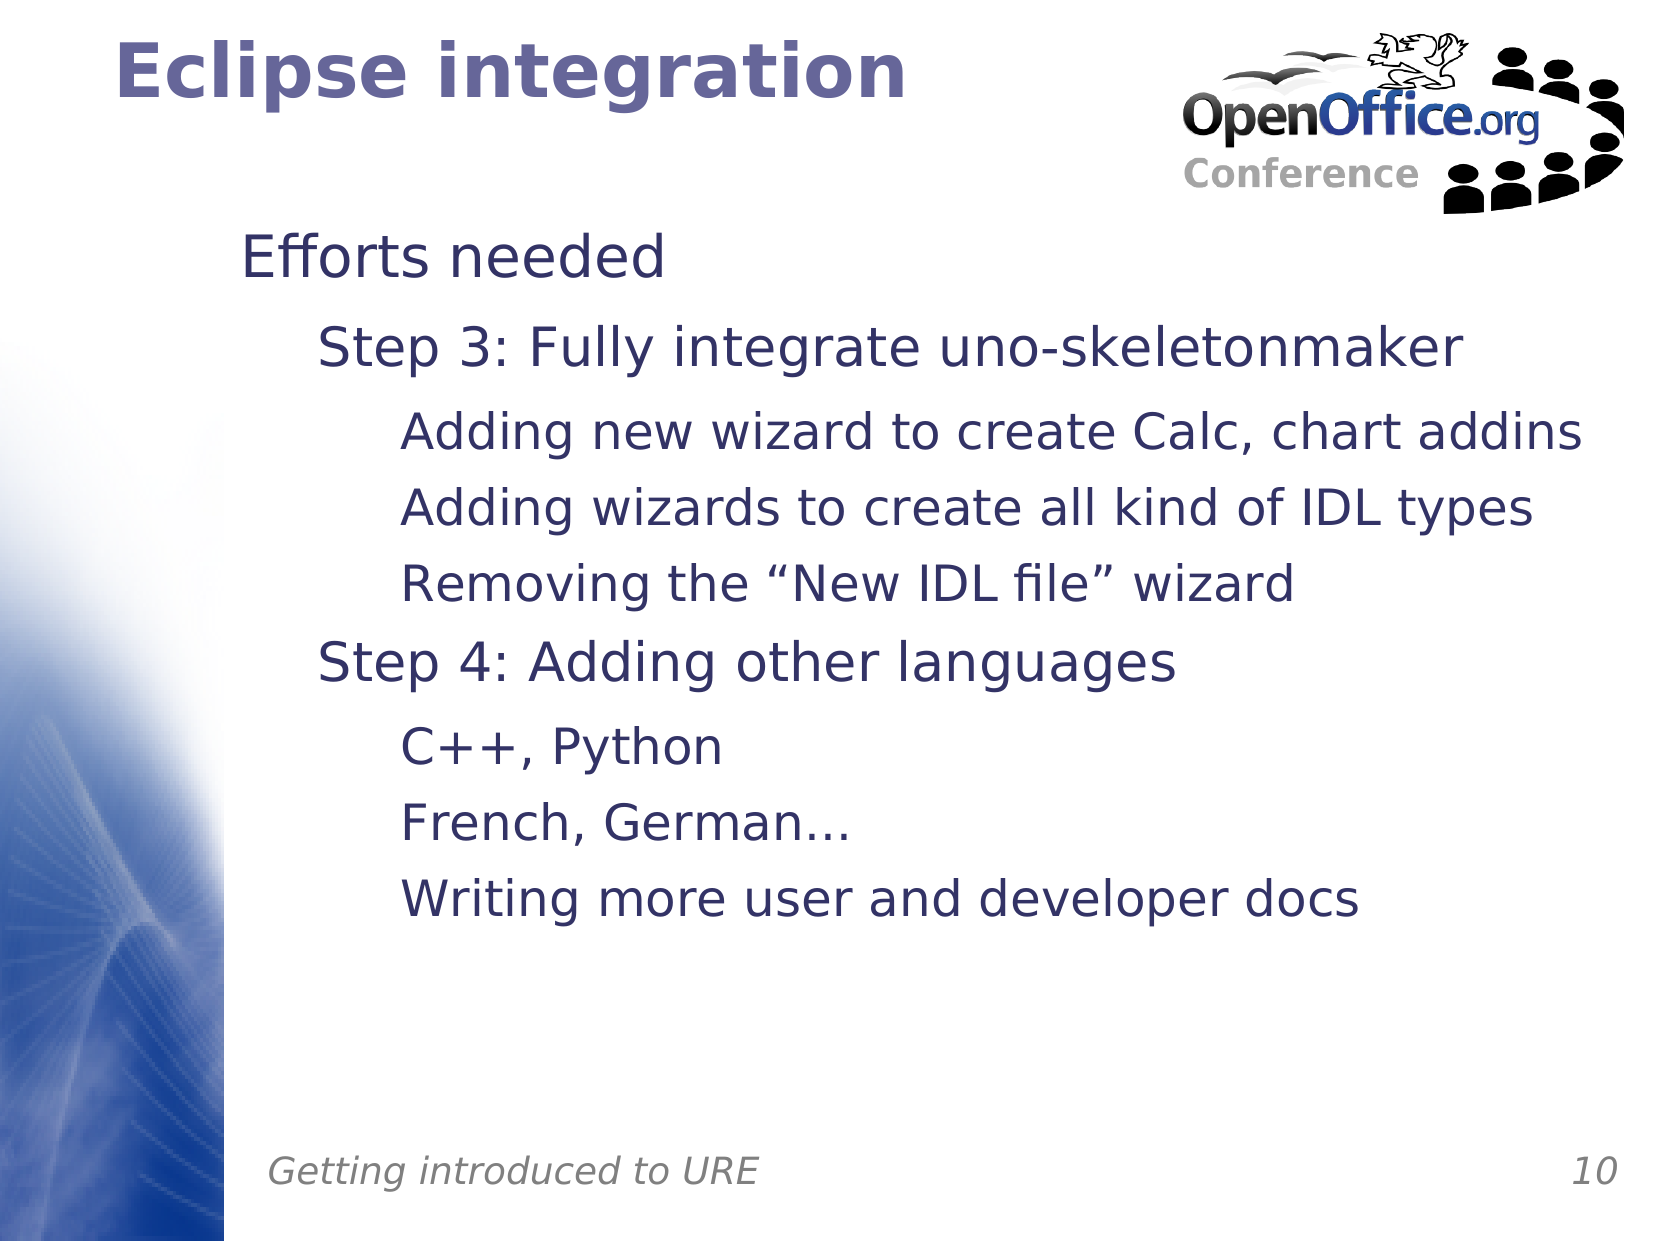

# Eclipse integration
Efforts needed
Step 3: Fully integrate uno-skeletonmaker
Adding new wizard to create Calc, chart addins
Adding wizards to create all kind of IDL types
Removing the “New IDL file” wizard
Step 4: Adding other languages
C++, Python
French, German...
Writing more user and developer docs